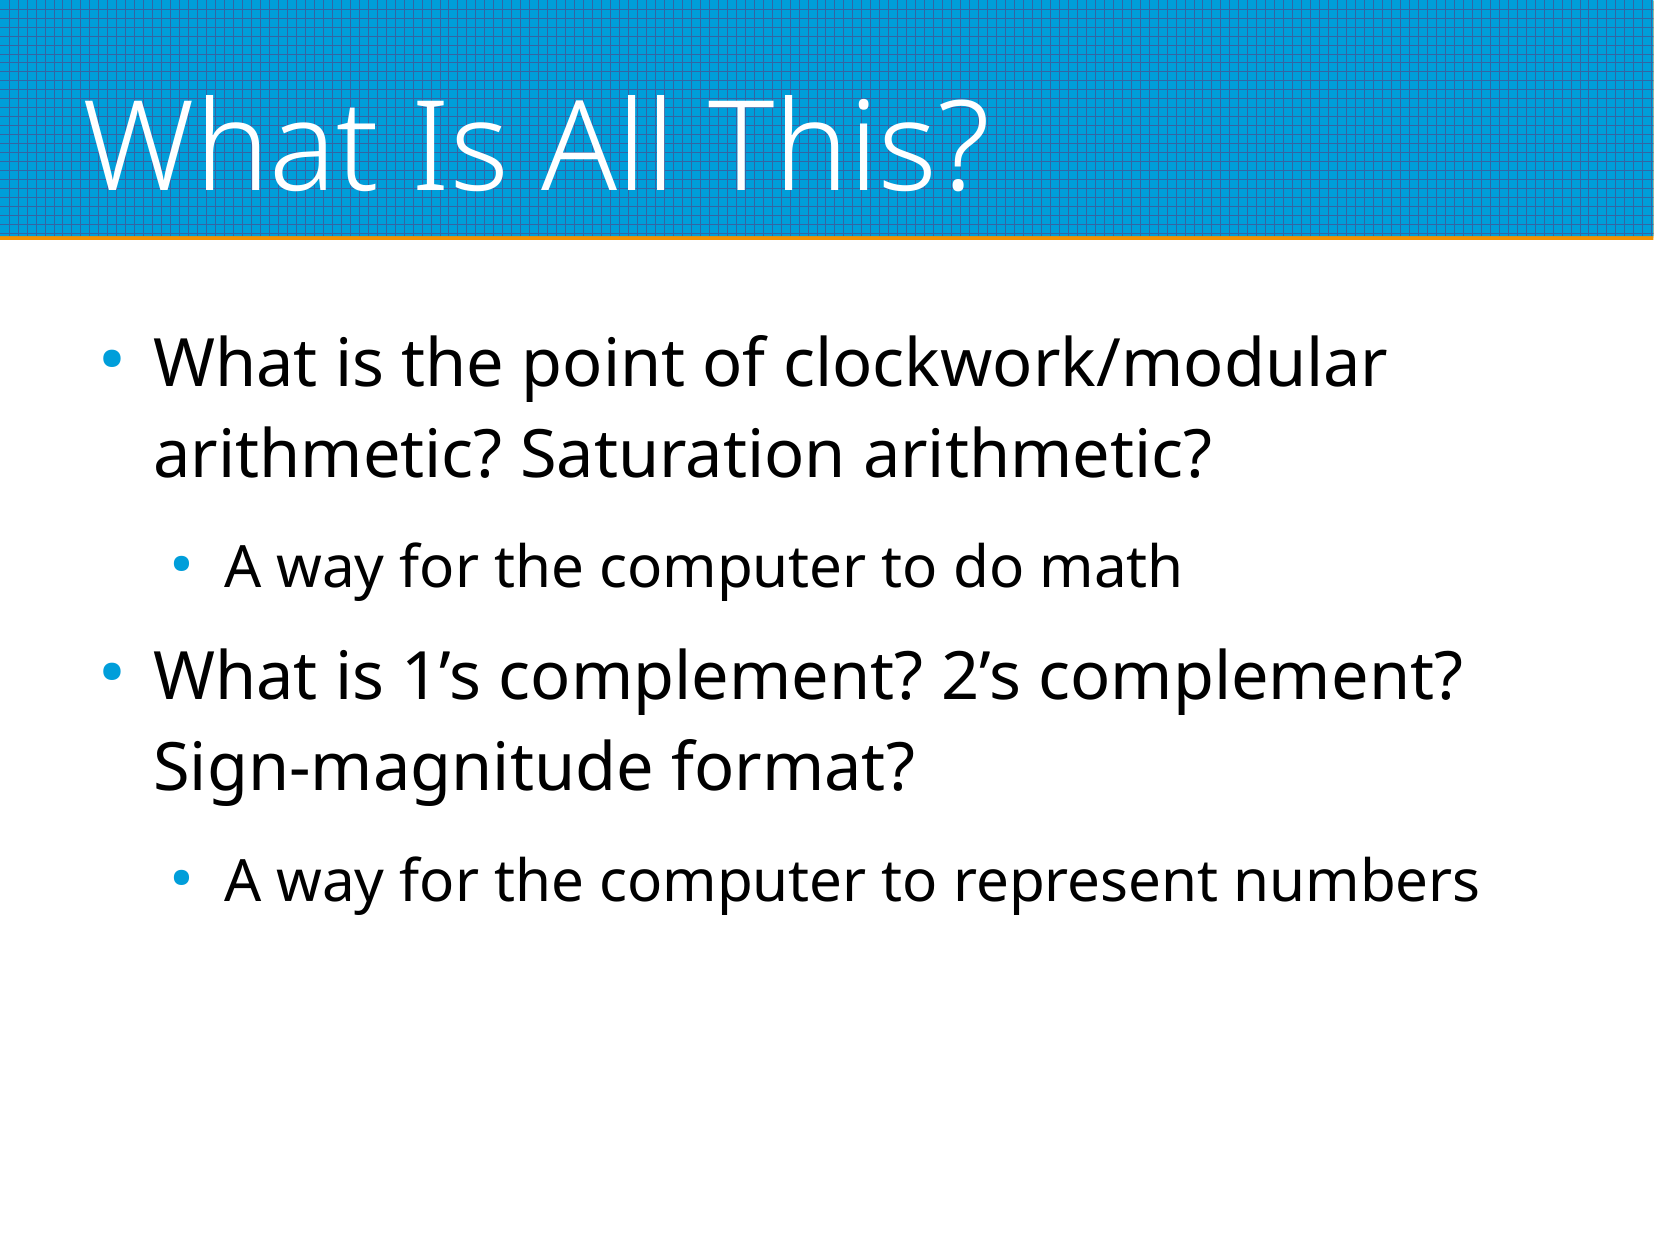

# What Is All This?
What is the point of clockwork/modular arithmetic? Saturation arithmetic?
A way for the computer to do math
What is 1’s complement? 2’s complement? Sign-magnitude format?
A way for the computer to represent numbers